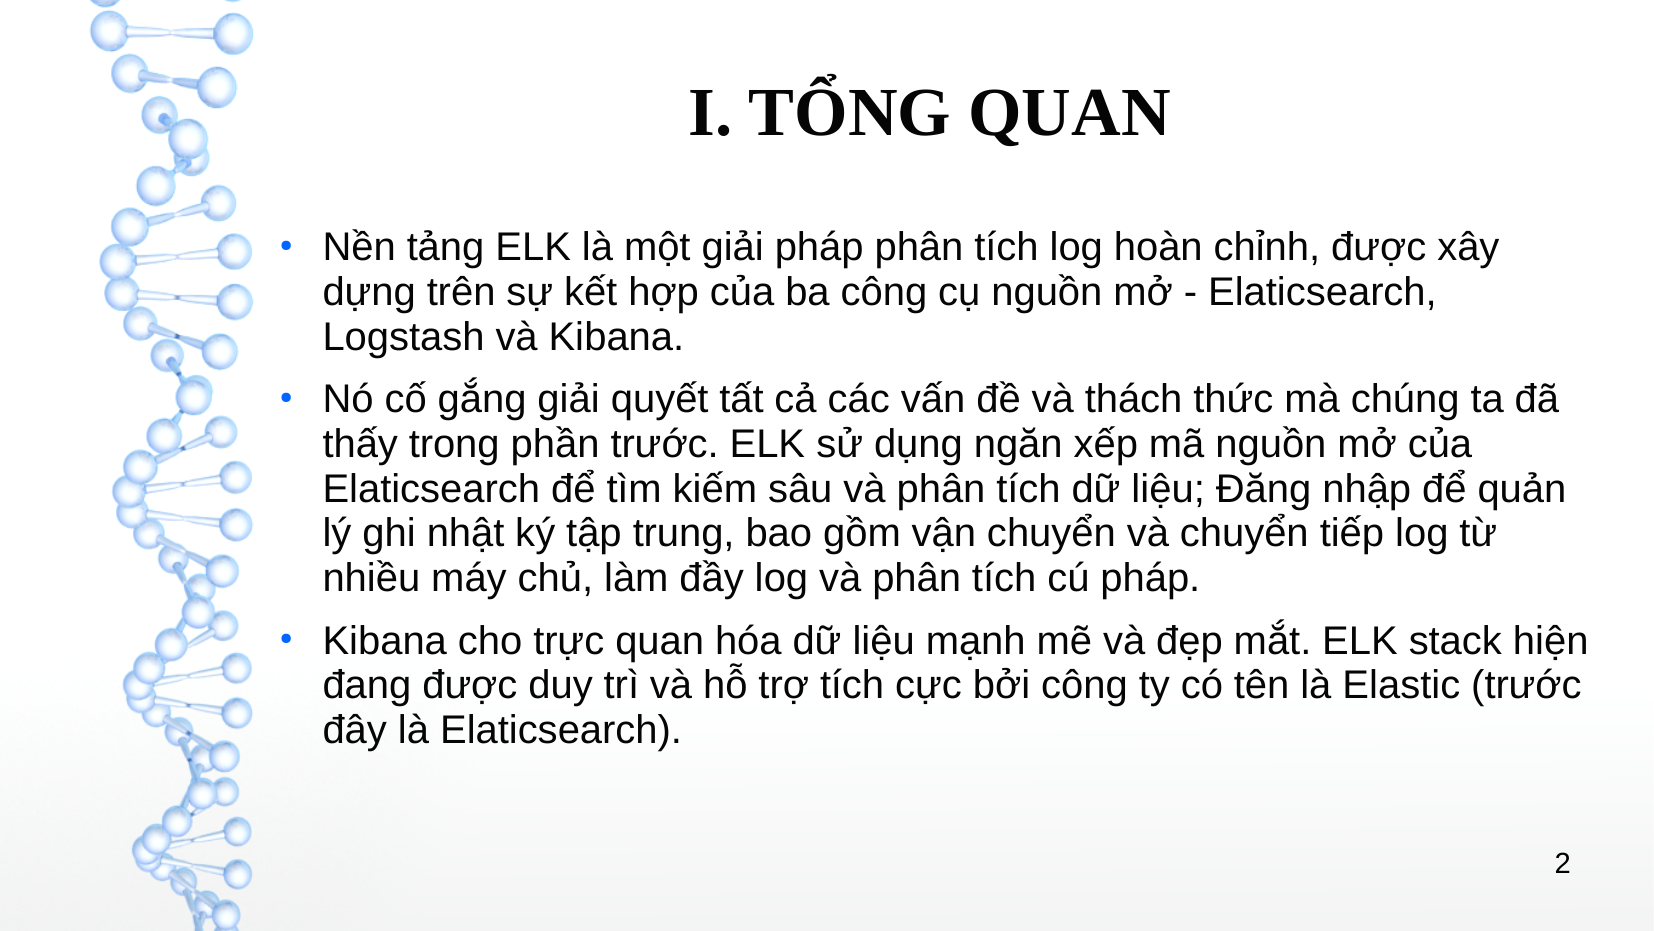

# I. TỔNG QUAN
Nền tảng ELK là một giải pháp phân tích log hoàn chỉnh, được xây dựng trên sự kết hợp của ba công cụ nguồn mở - Elaticsearch, Logstash và Kibana.
Nó cố gắng giải quyết tất cả các vấn đề và thách thức mà chúng ta đã thấy trong phần trước. ELK sử dụng ngăn xếp mã nguồn mở của Elaticsearch để tìm kiếm sâu và phân tích dữ liệu; Đăng nhập để quản lý ghi nhật ký tập trung, bao gồm vận chuyển và chuyển tiếp log từ nhiều máy chủ, làm đầy log và phân tích cú pháp.
Kibana cho trực quan hóa dữ liệu mạnh mẽ và đẹp mắt. ELK stack hiện đang được duy trì và hỗ trợ tích cực bởi công ty có tên là Elastic (trước đây là Elaticsearch).
2